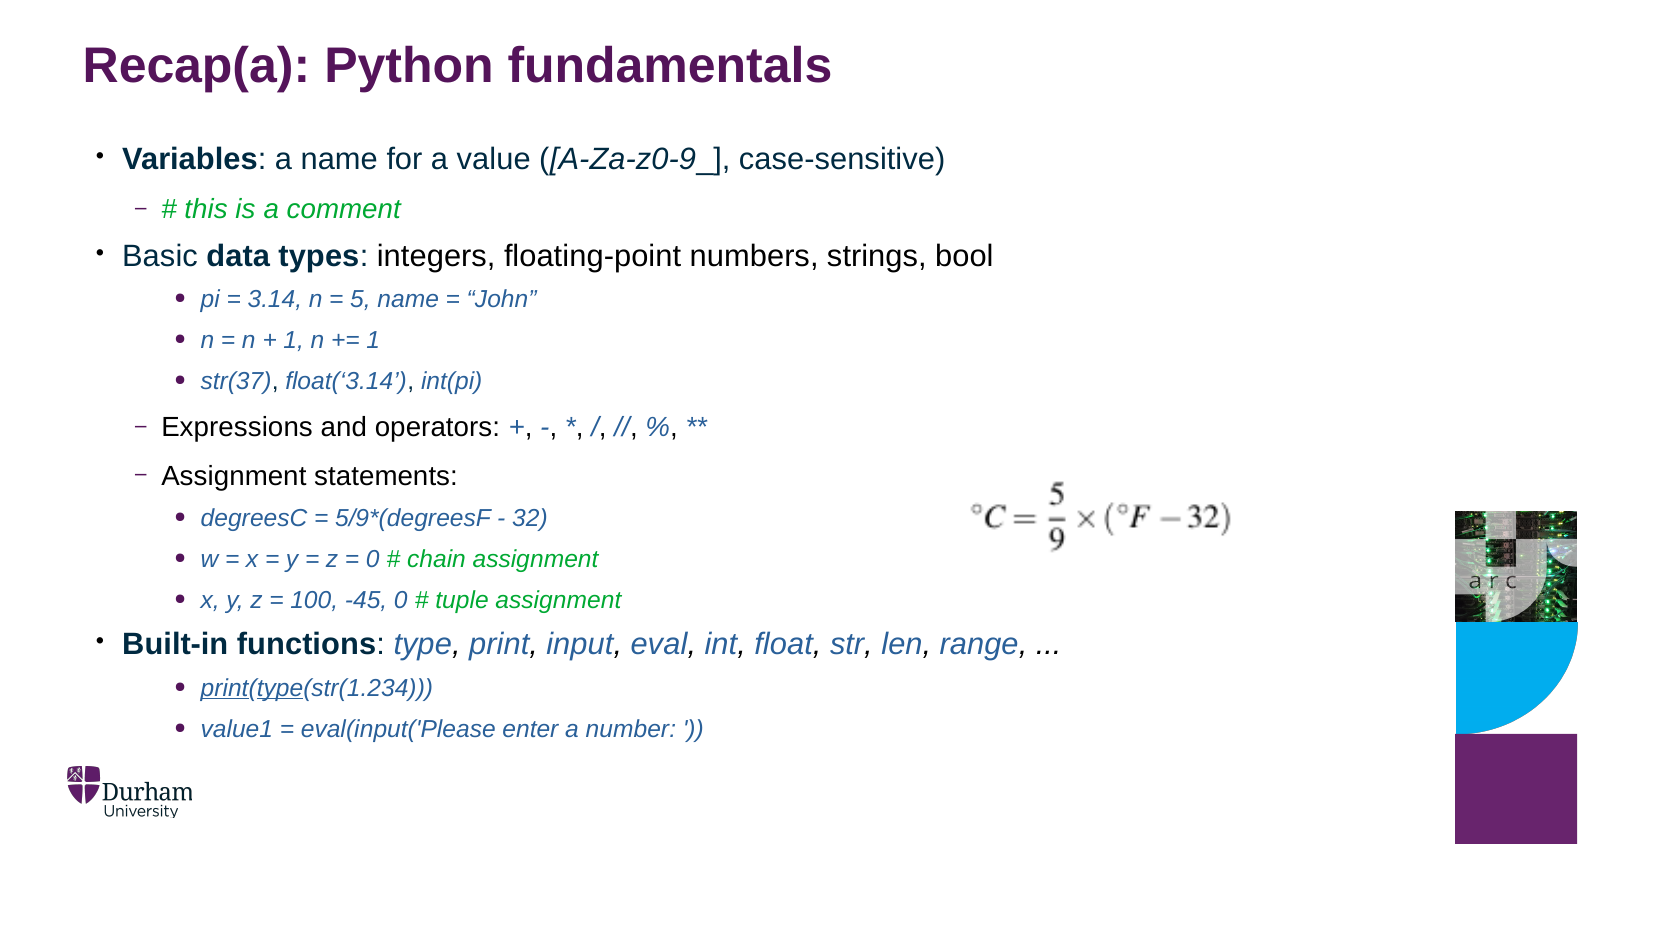

# Recap(a): Python fundamentals
Variables: a name for a value ([A-Za-z0-9_], case-sensitive)
# this is a comment
Basic data types: integers, floating-point numbers, strings, bool
pi = 3.14, n = 5, name = “John”
n = n + 1, n += 1
str(37), float(‘3.14’), int(pi)
Expressions and operators: +, -, *, /, //, %, **
Assignment statements:
degreesC = 5/9*(degreesF - 32)
w = x = y = z = 0 # chain assignment
x, y, z = 100, -45, 0 # tuple assignment
Built-in functions: type, print, input, eval, int, float, str, len, range, ...
print(type(str(1.234)))
value1 = eval(input('Please enter a number: '))